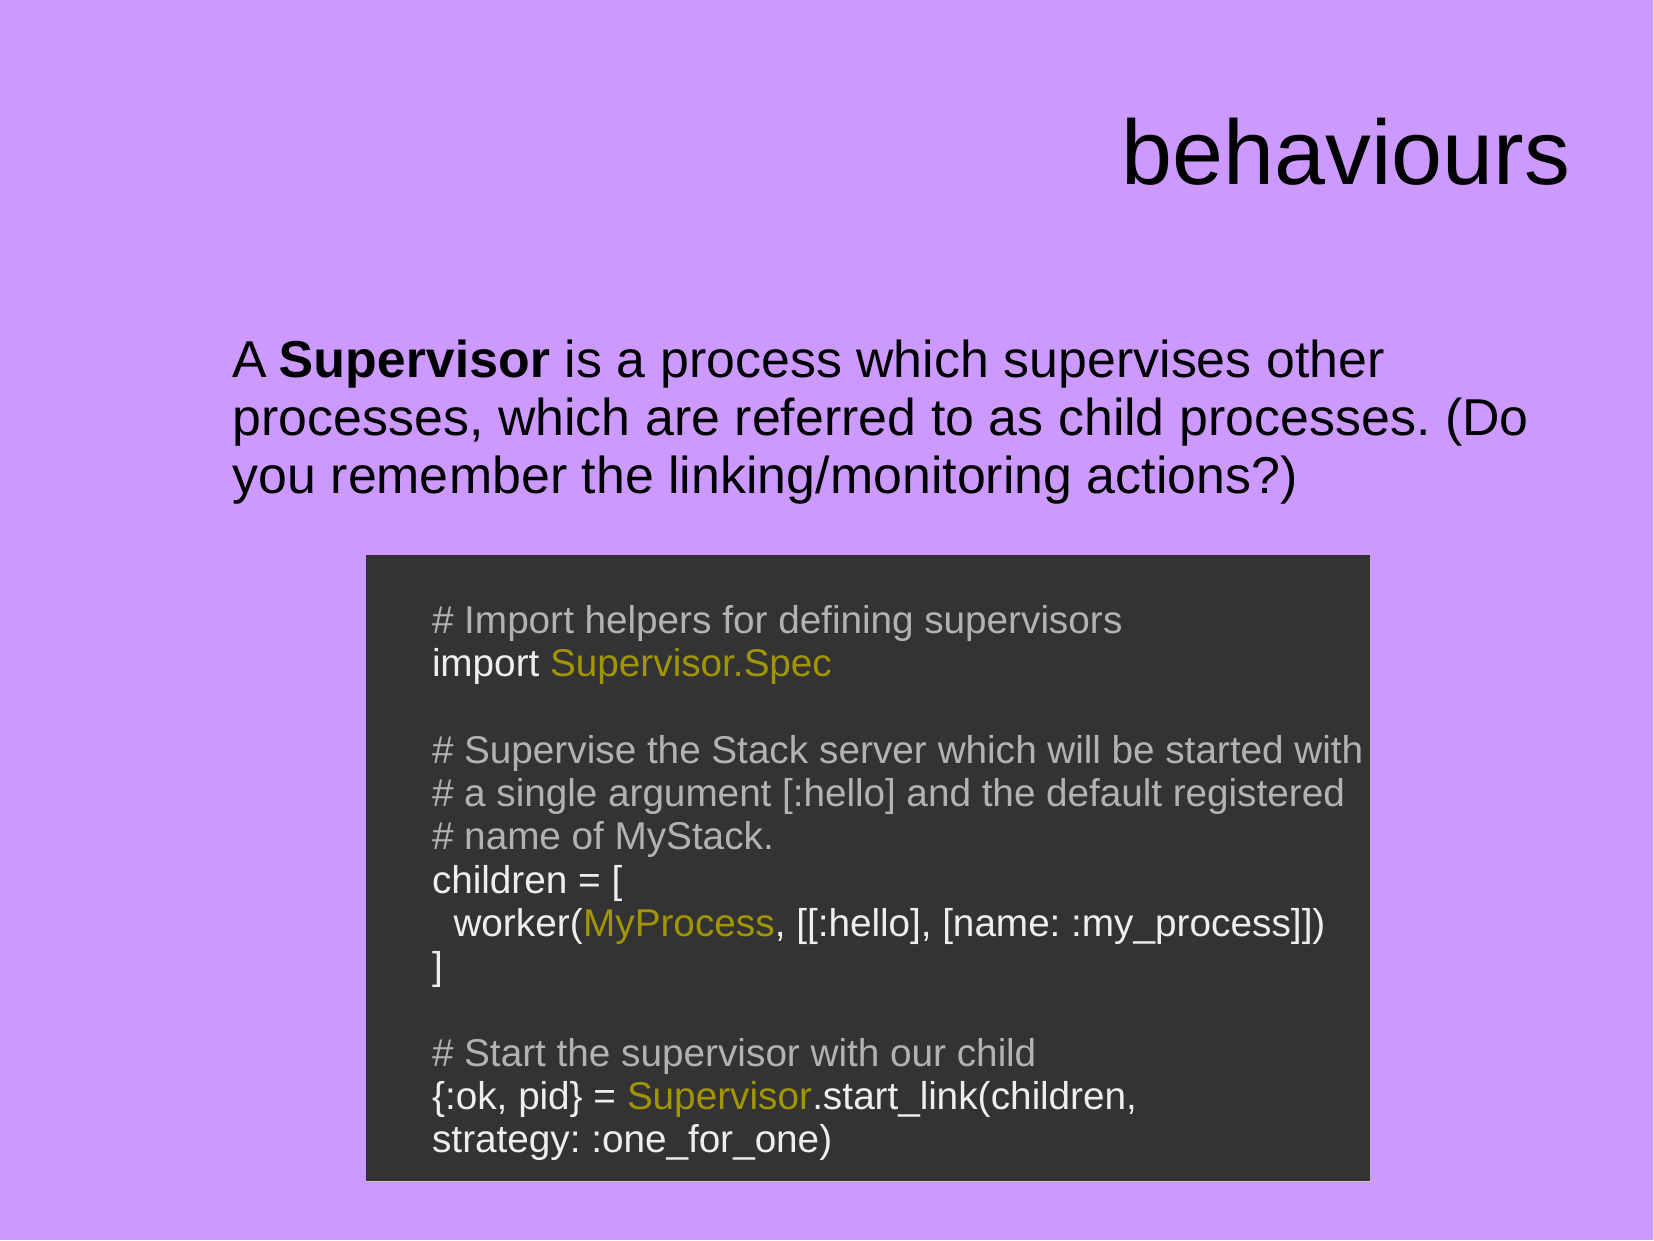

# behaviours
A Supervisor is a process which supervises other processes, which are referred to as child processes. (Do you remember the linking/monitoring actions?)
# Import helpers for defining supervisors
import Supervisor.Spec
# Supervise the Stack server which will be started with
# a single argument [:hello] and the default registered
# name of MyStack.
children = [
 worker(MyProcess, [[:hello], [name: :my_process]])
]
# Start the supervisor with our child
{:ok, pid} = Supervisor.start_link(children, strategy: :one_for_one)